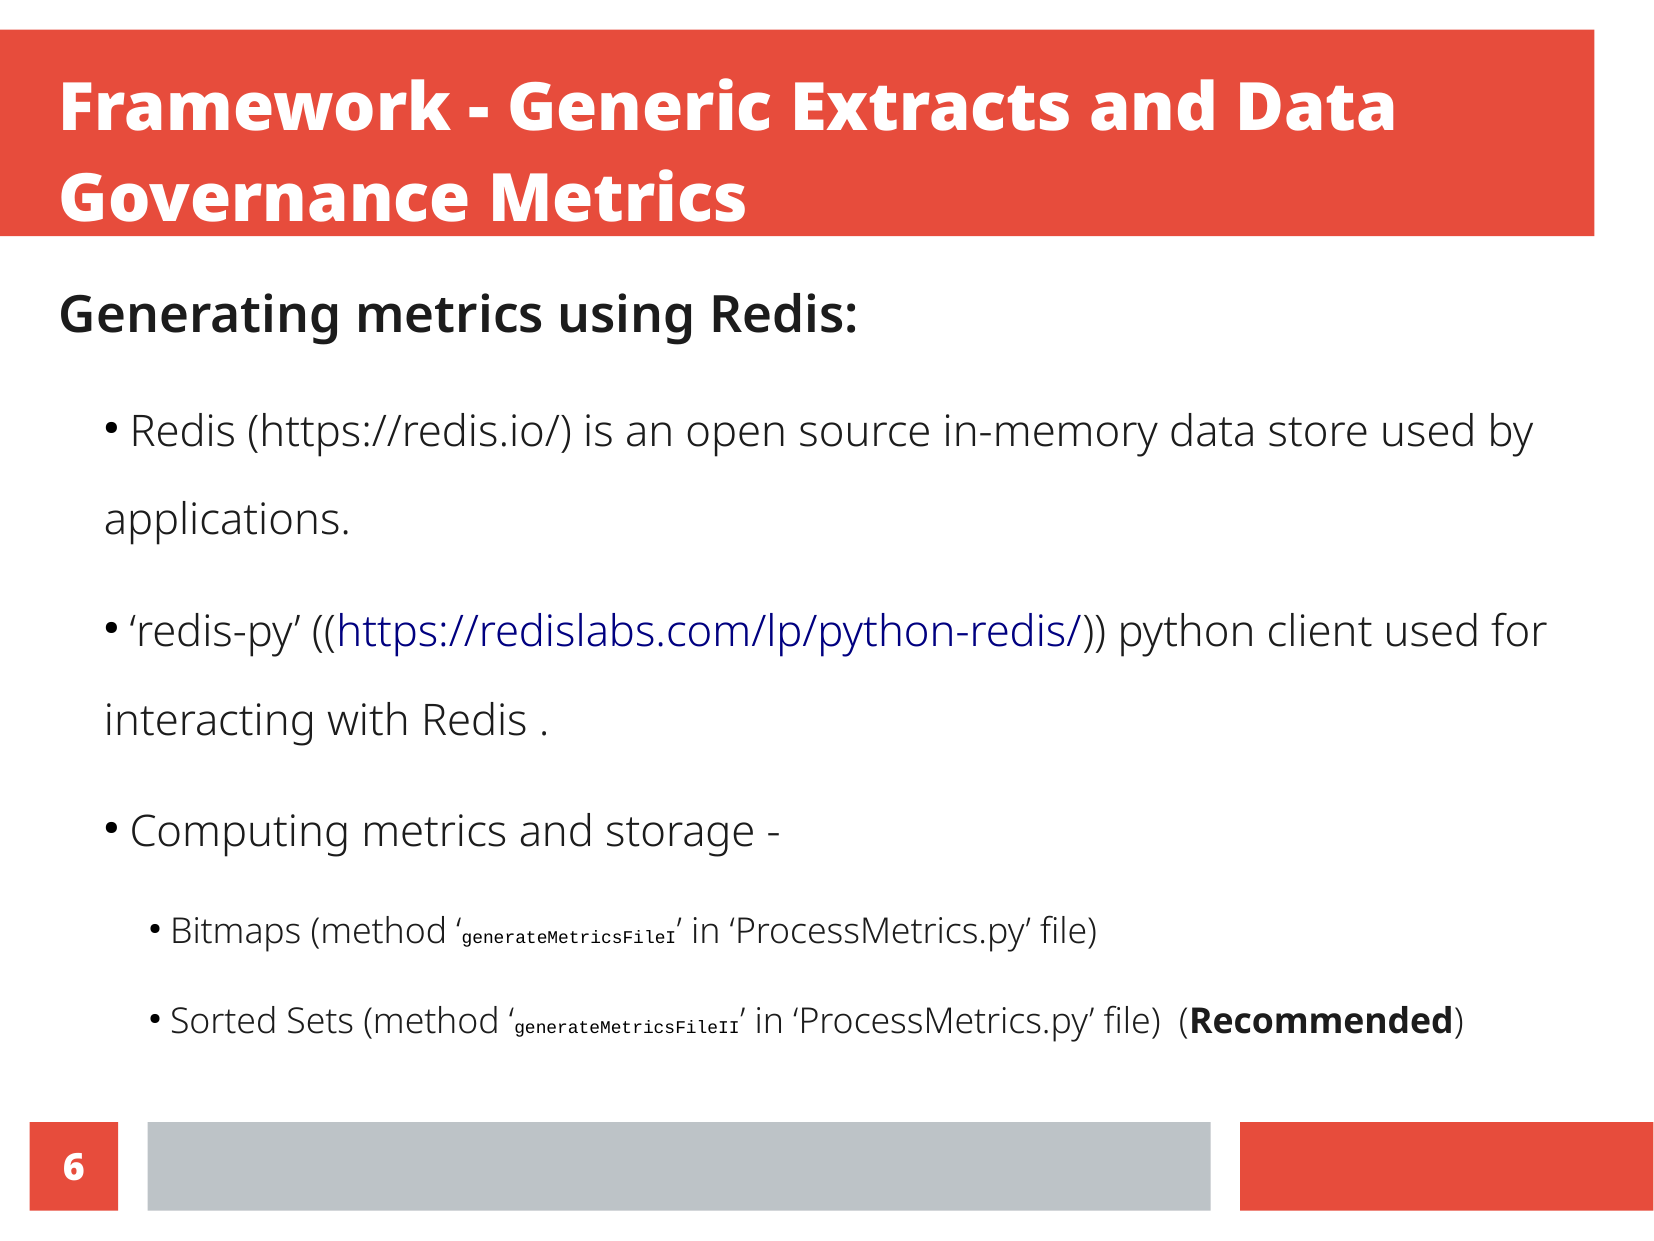

# Framework - Generic Extracts and Data Governance Metrics
Generating metrics using Redis:
 Redis (https://redis.io/) is an open source in-memory data store used by applications.
 ‘redis-py’ ((https://redislabs.com/lp/python-redis/)) python client used for interacting with Redis .
 Computing metrics and storage -
 Bitmaps (method ‘generateMetricsFileI’ in ‘ProcessMetrics.py’ file)
 Sorted Sets (method ‘generateMetricsFileII’ in ‘ProcessMetrics.py’ file) (Recommended)
6